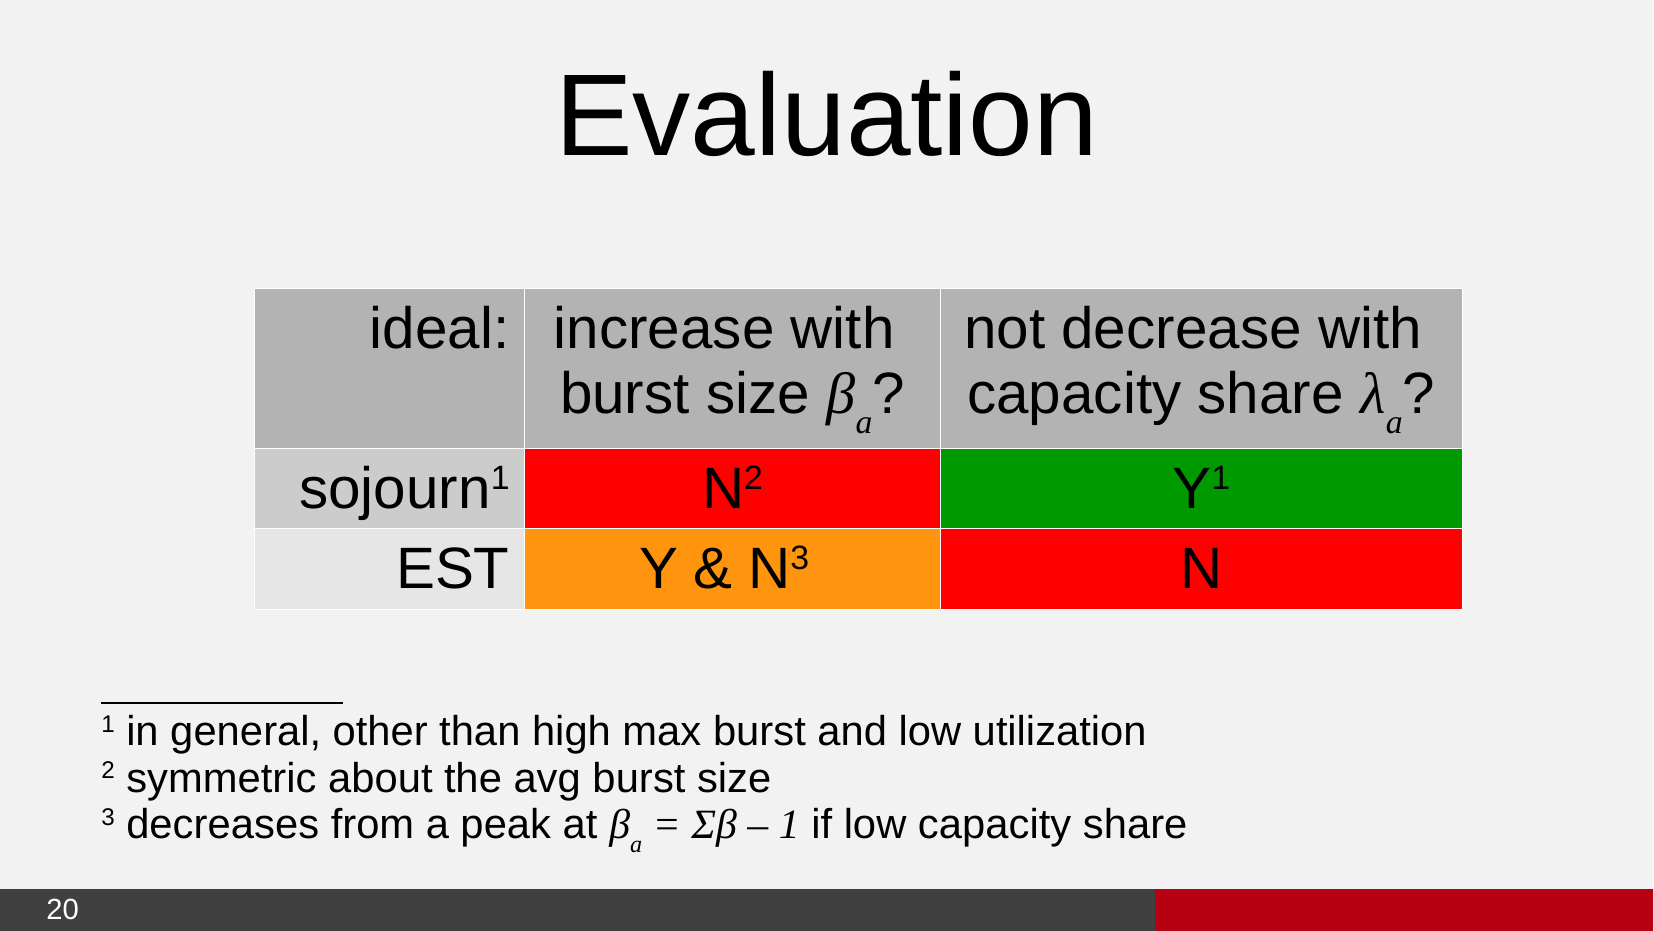

# Evaluation
| ideal: | increase with burst size βa? | not decrease with capacity share λa? |
| --- | --- | --- |
| sojourn1 | N2 | Y1 |
| EST | Y & N3 | N |
1 in general, other than high max burst and low utilization
2 symmetric about the avg burst size
3 decreases from a peak at βa = Σβ – 1 if low capacity share
20